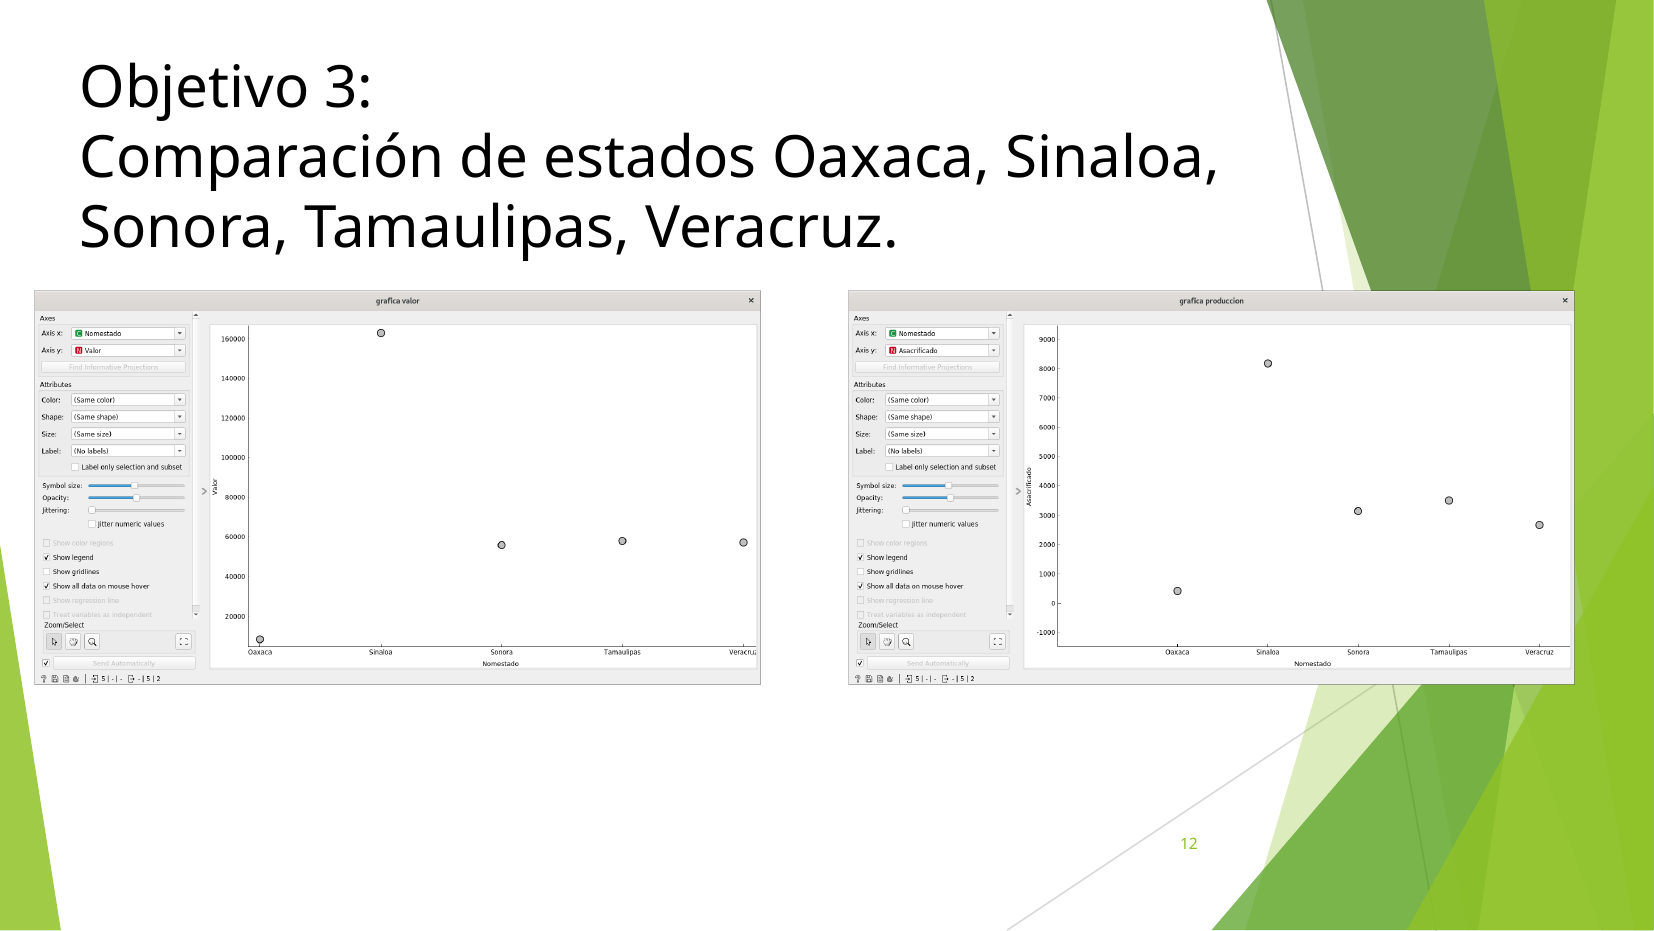

# Objetivo 3: Comparación de estados Oaxaca, Sinaloa, Sonora, Tamaulipas, Veracruz.